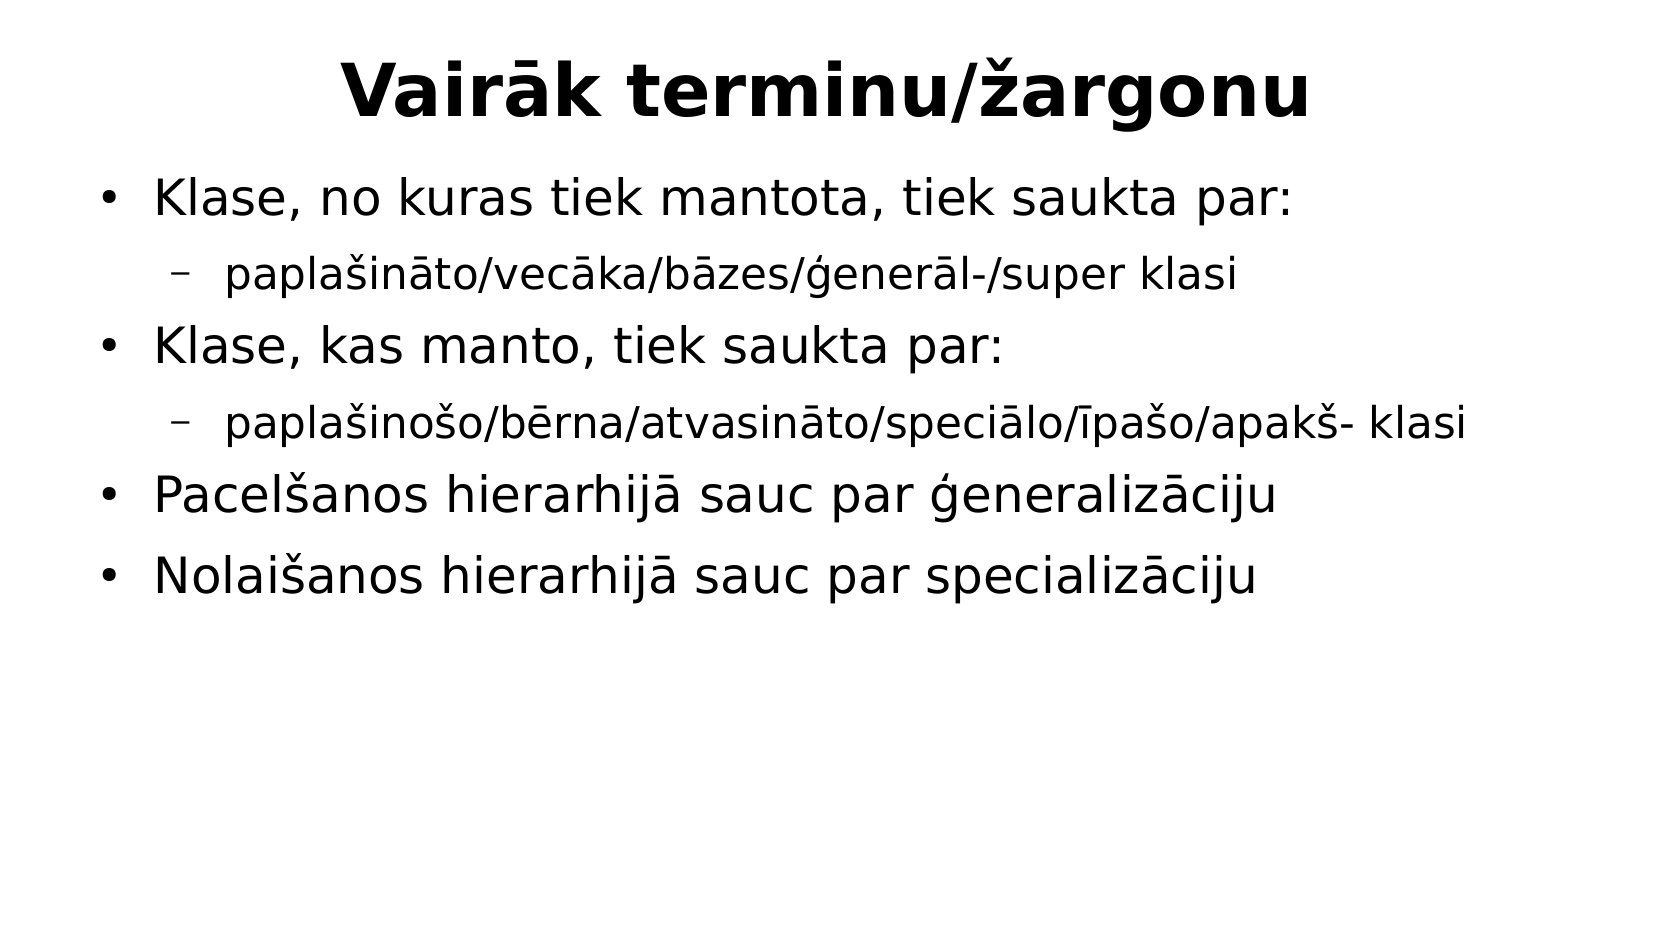

# Vairāk terminu/žargonu
Klase, no kuras tiek mantota, tiek saukta par:
paplašināto/vecāka/bāzes/ģenerāl-/super klasi
Klase, kas manto, tiek saukta par:
paplašinošo/bērna/atvasināto/speciālo/īpašo/apakš- klasi
Pacelšanos hierarhijā sauc par ģeneralizāciju
Nolaišanos hierarhijā sauc par specializāciju